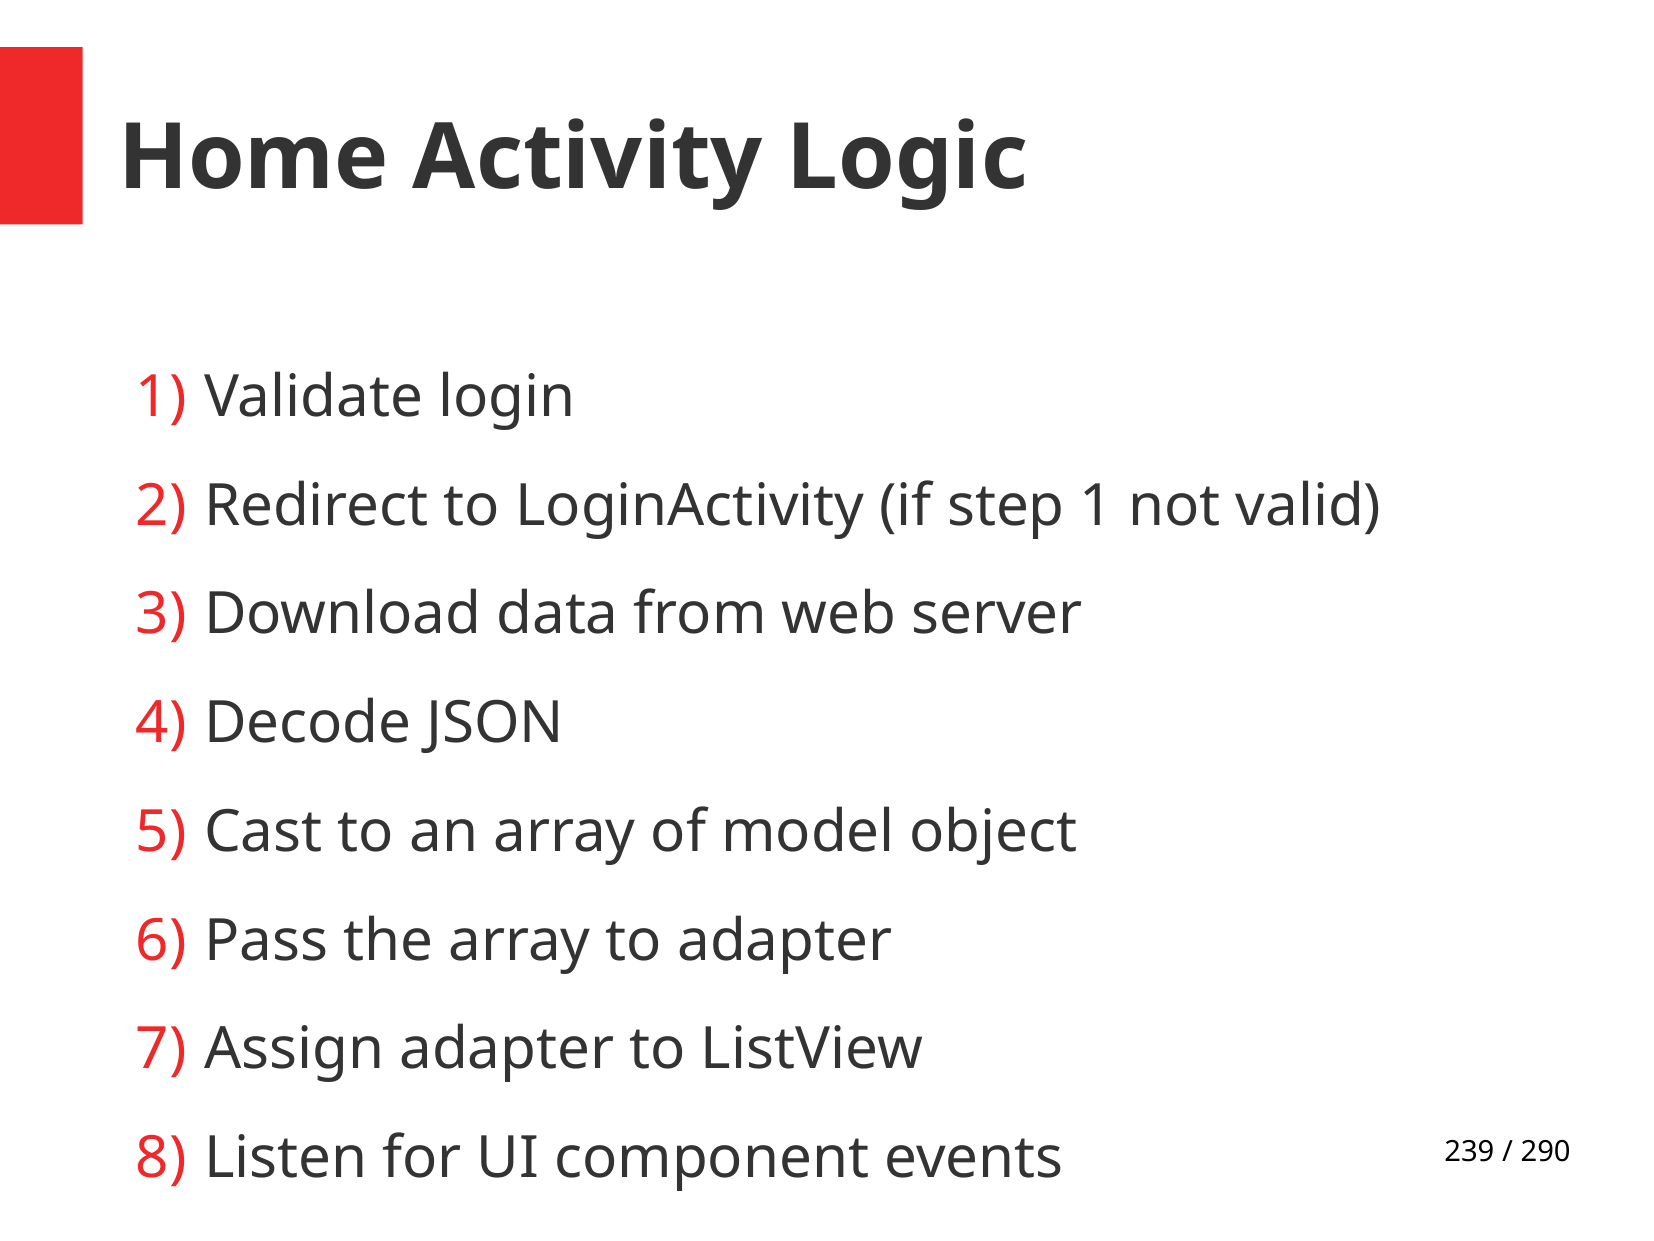

# Home Activity Logic
 Validate login
 Redirect to LoginActivity (if step 1 not valid)
 Download data from web server
 Decode JSON
 Cast to an array of model object
 Pass the array to adapter
 Assign adapter to ListView
 Listen for UI component events
239